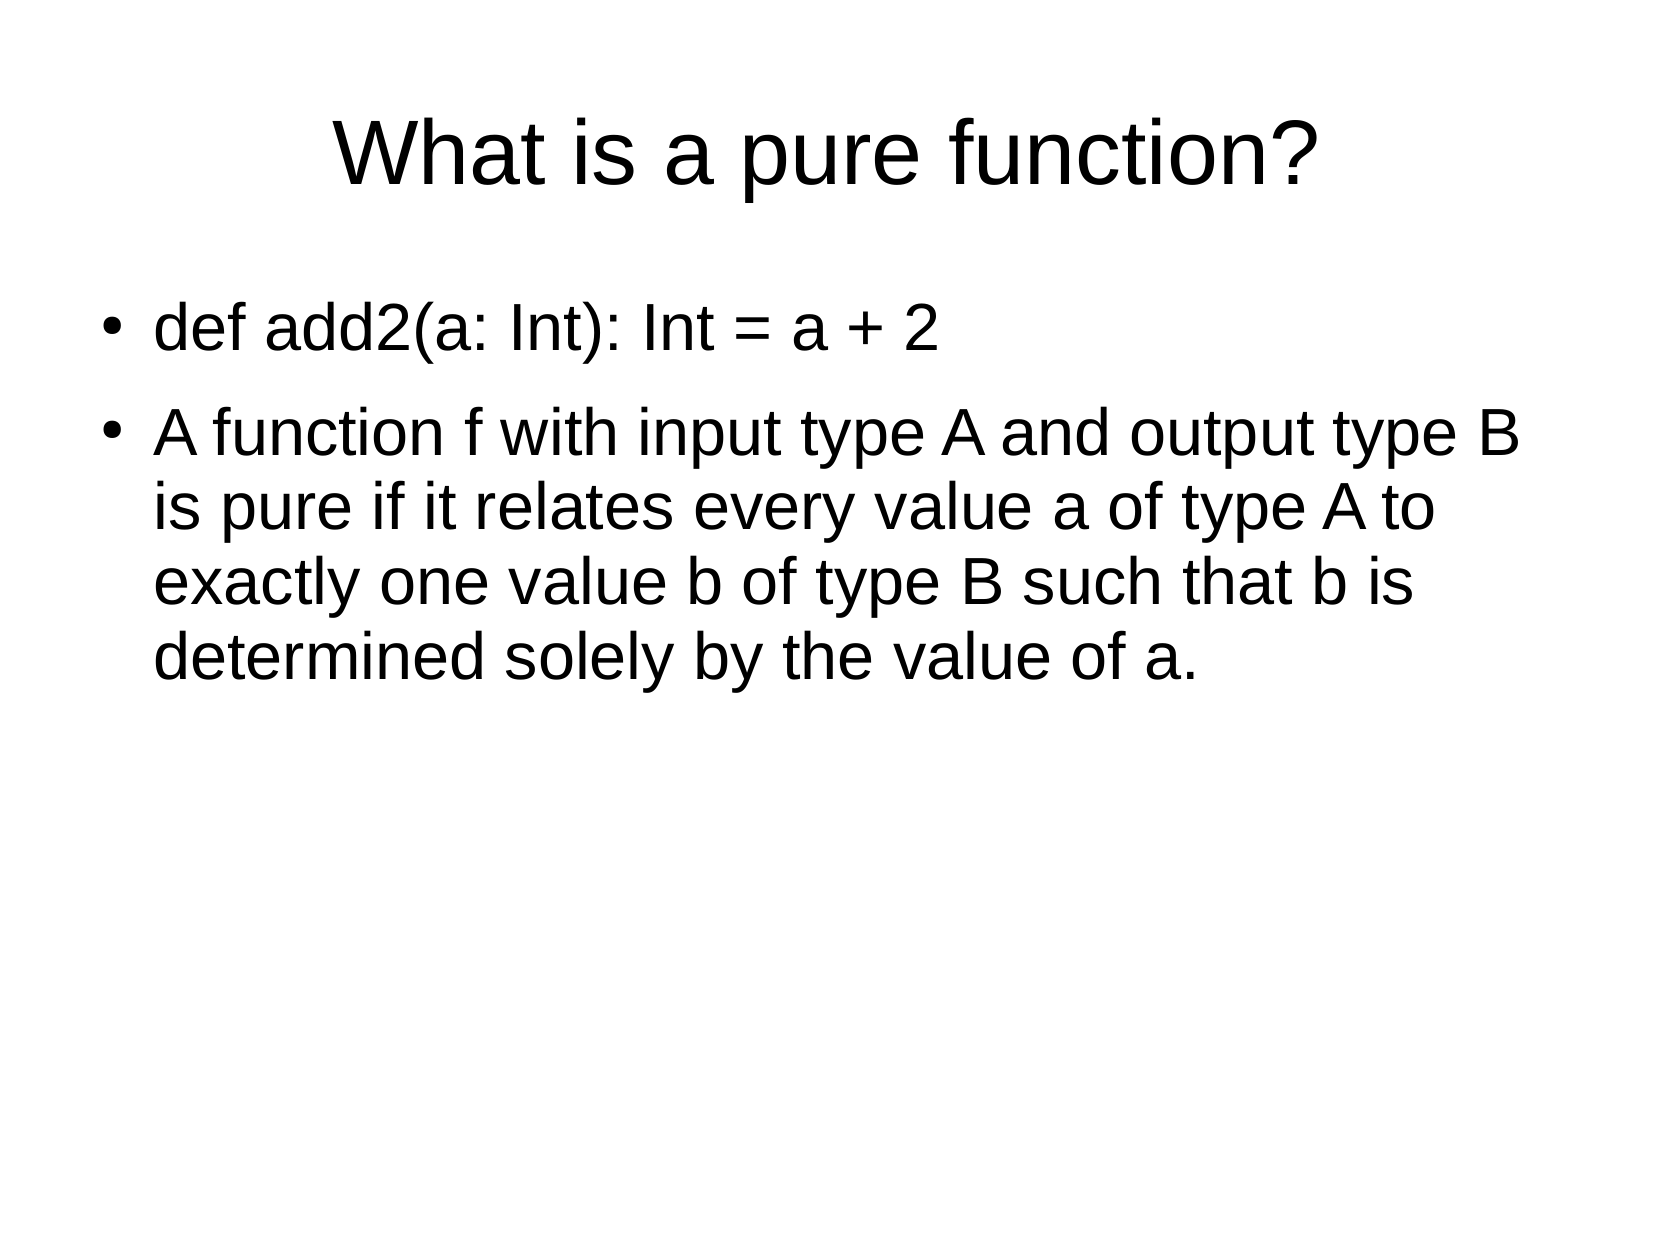

# What is a pure function?
def add2(a: Int): Int = a + 2
A function f with input type A and output type B is pure if it relates every value a of type A to exactly one value b of type B such that b is determined solely by the value of a.